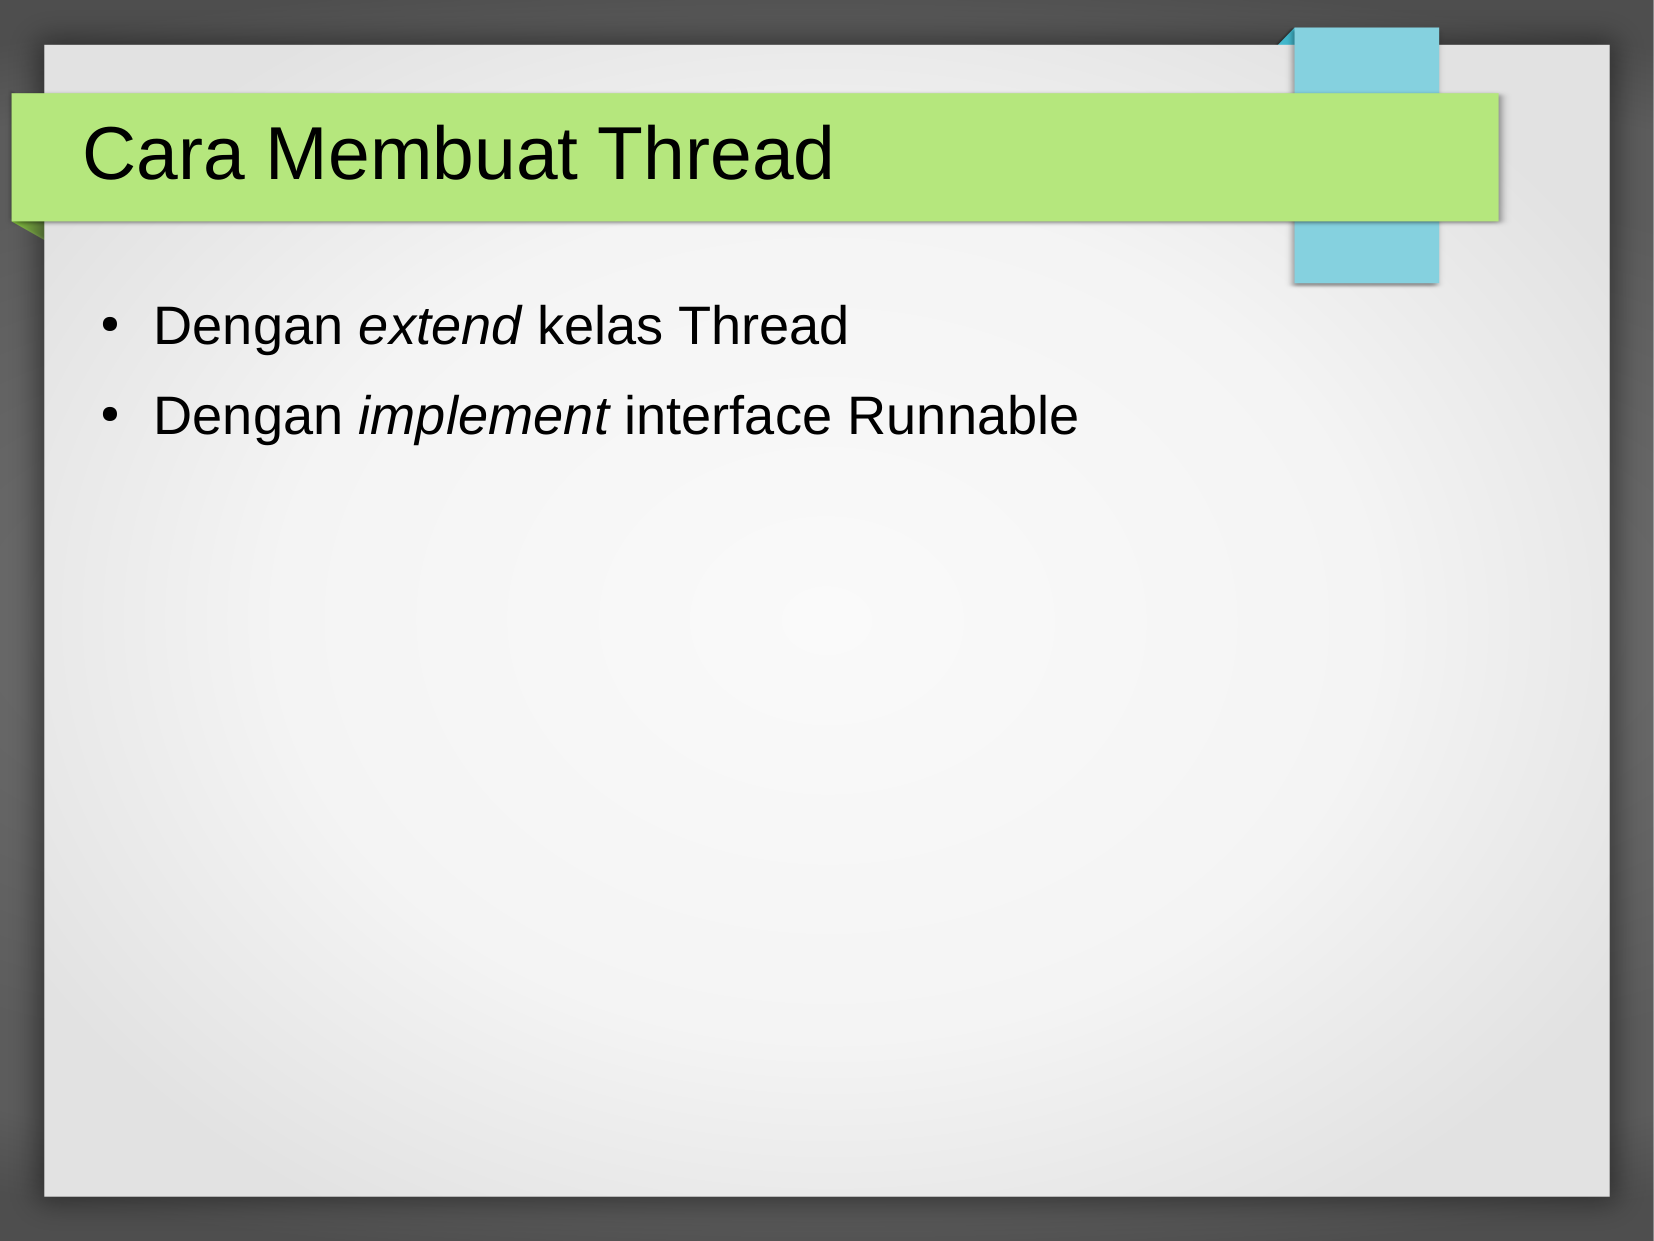

# Cara Membuat Thread
Dengan extend kelas Thread
Dengan implement interface Runnable